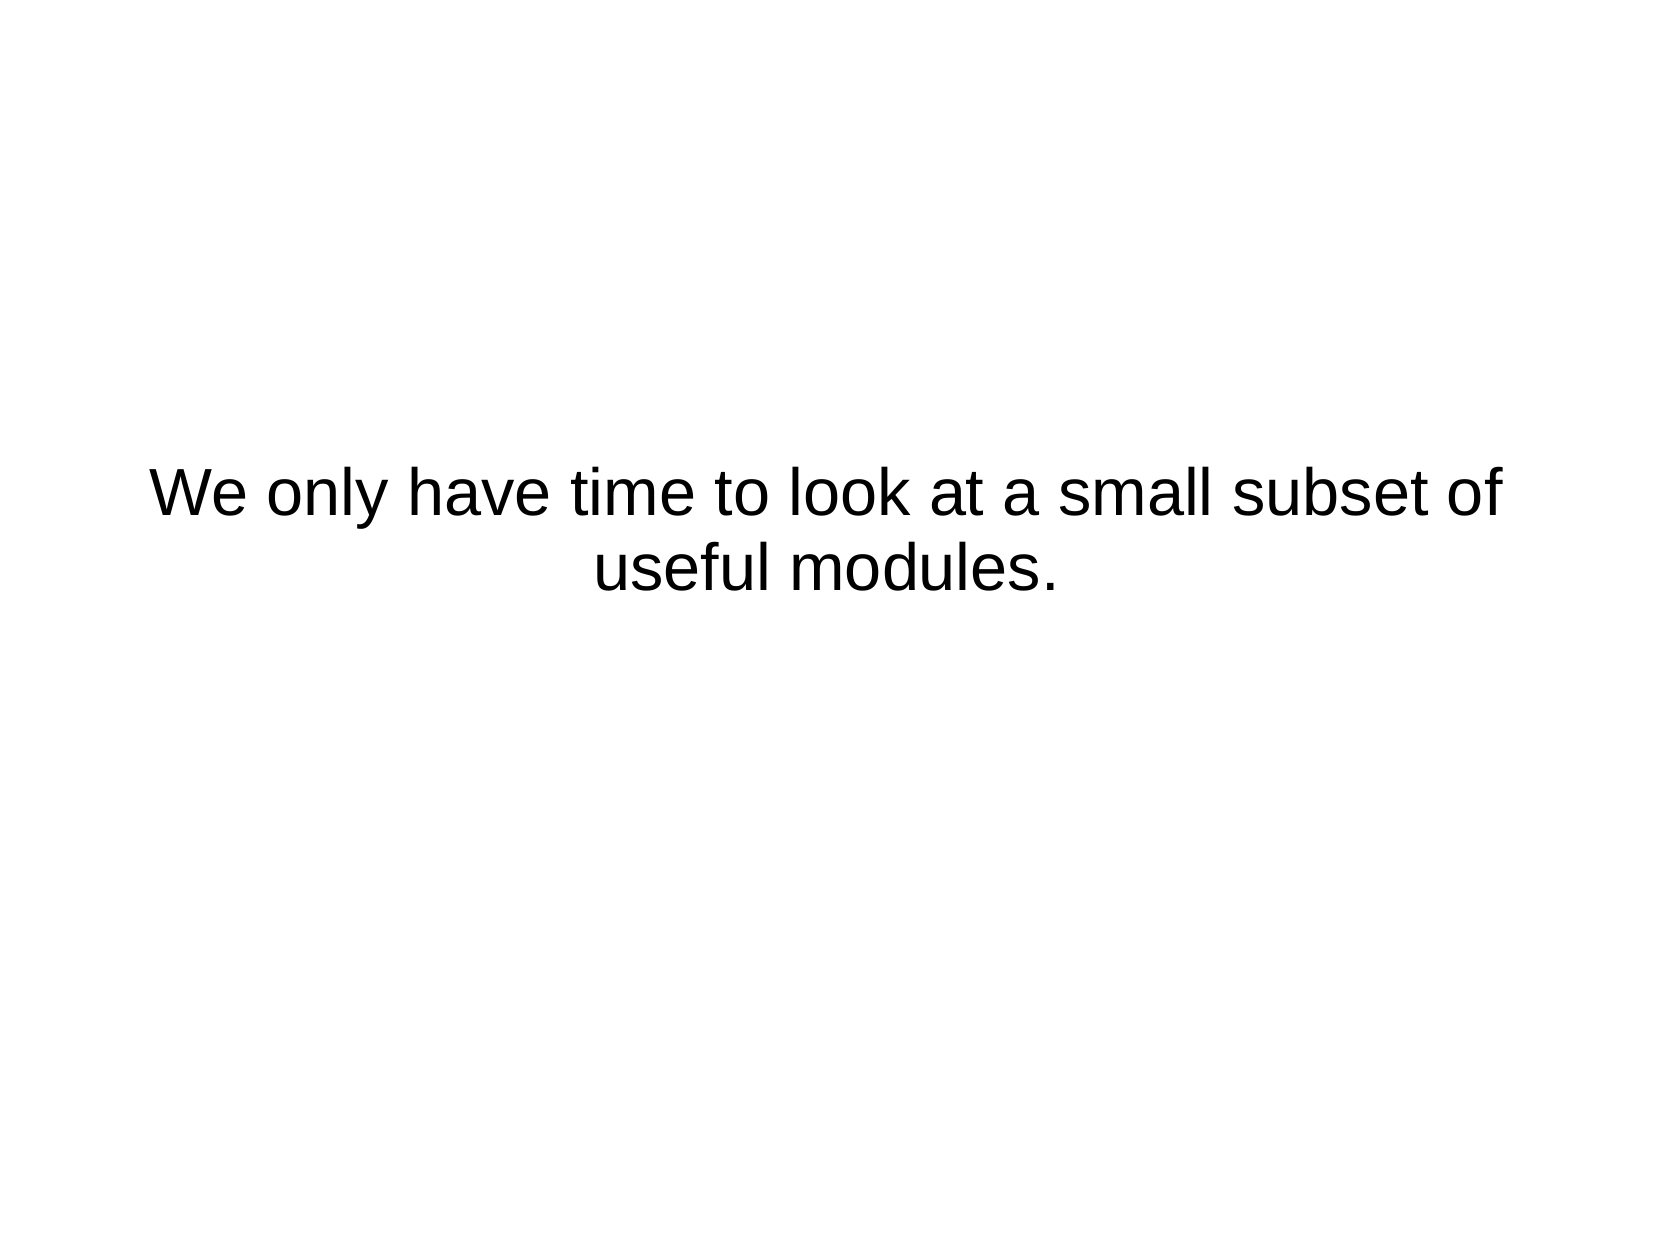

# We only have time to look at a small subset of useful modules.